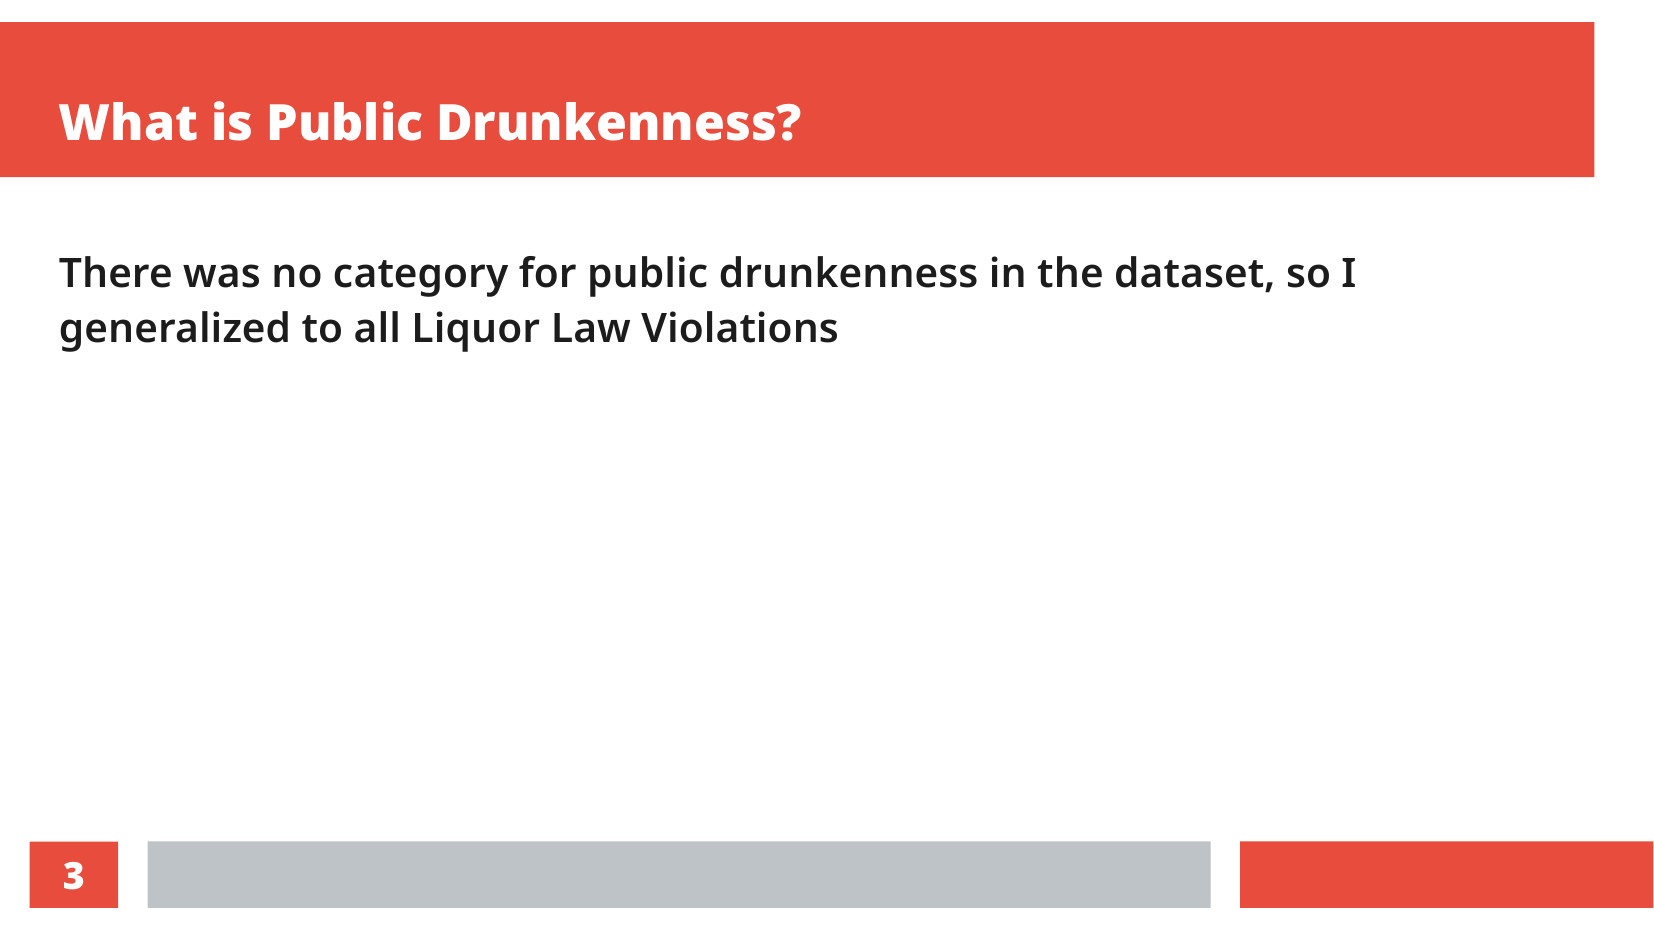

# What is Public Drunkenness?
There was no category for public drunkenness in the dataset, so I generalized to all Liquor Law Violations
3